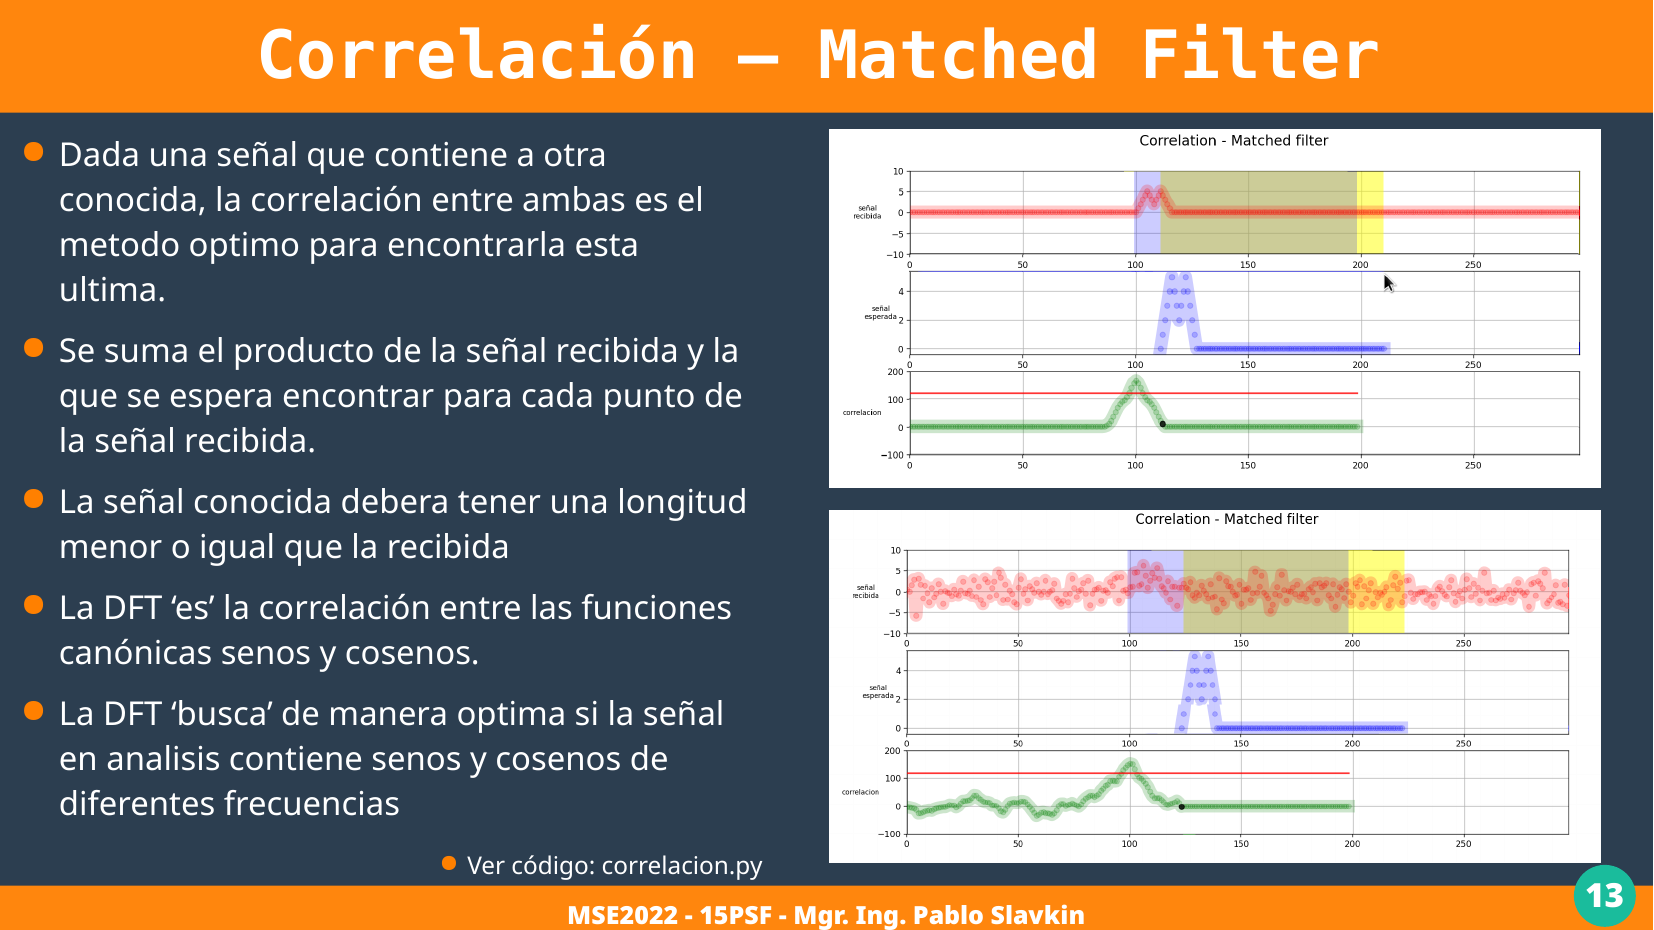

Correlación – Matched Filter
# Dada una señal que contiene a otra conocida, la correlación entre ambas es el metodo optimo para encontrarla esta ultima.
Se suma el producto de la señal recibida y la que se espera encontrar para cada punto de la señal recibida.
La señal conocida debera tener una longitud menor o igual que la recibida
La DFT ‘es’ la correlación entre las funciones canónicas senos y cosenos.
La DFT ‘busca’ de manera optima si la señal en analisis contiene senos y cosenos de diferentes frecuencias
Ver código: correlacion.py
MSE2022 - 15PSF - Mgr. Ing. Pablo Slavkin